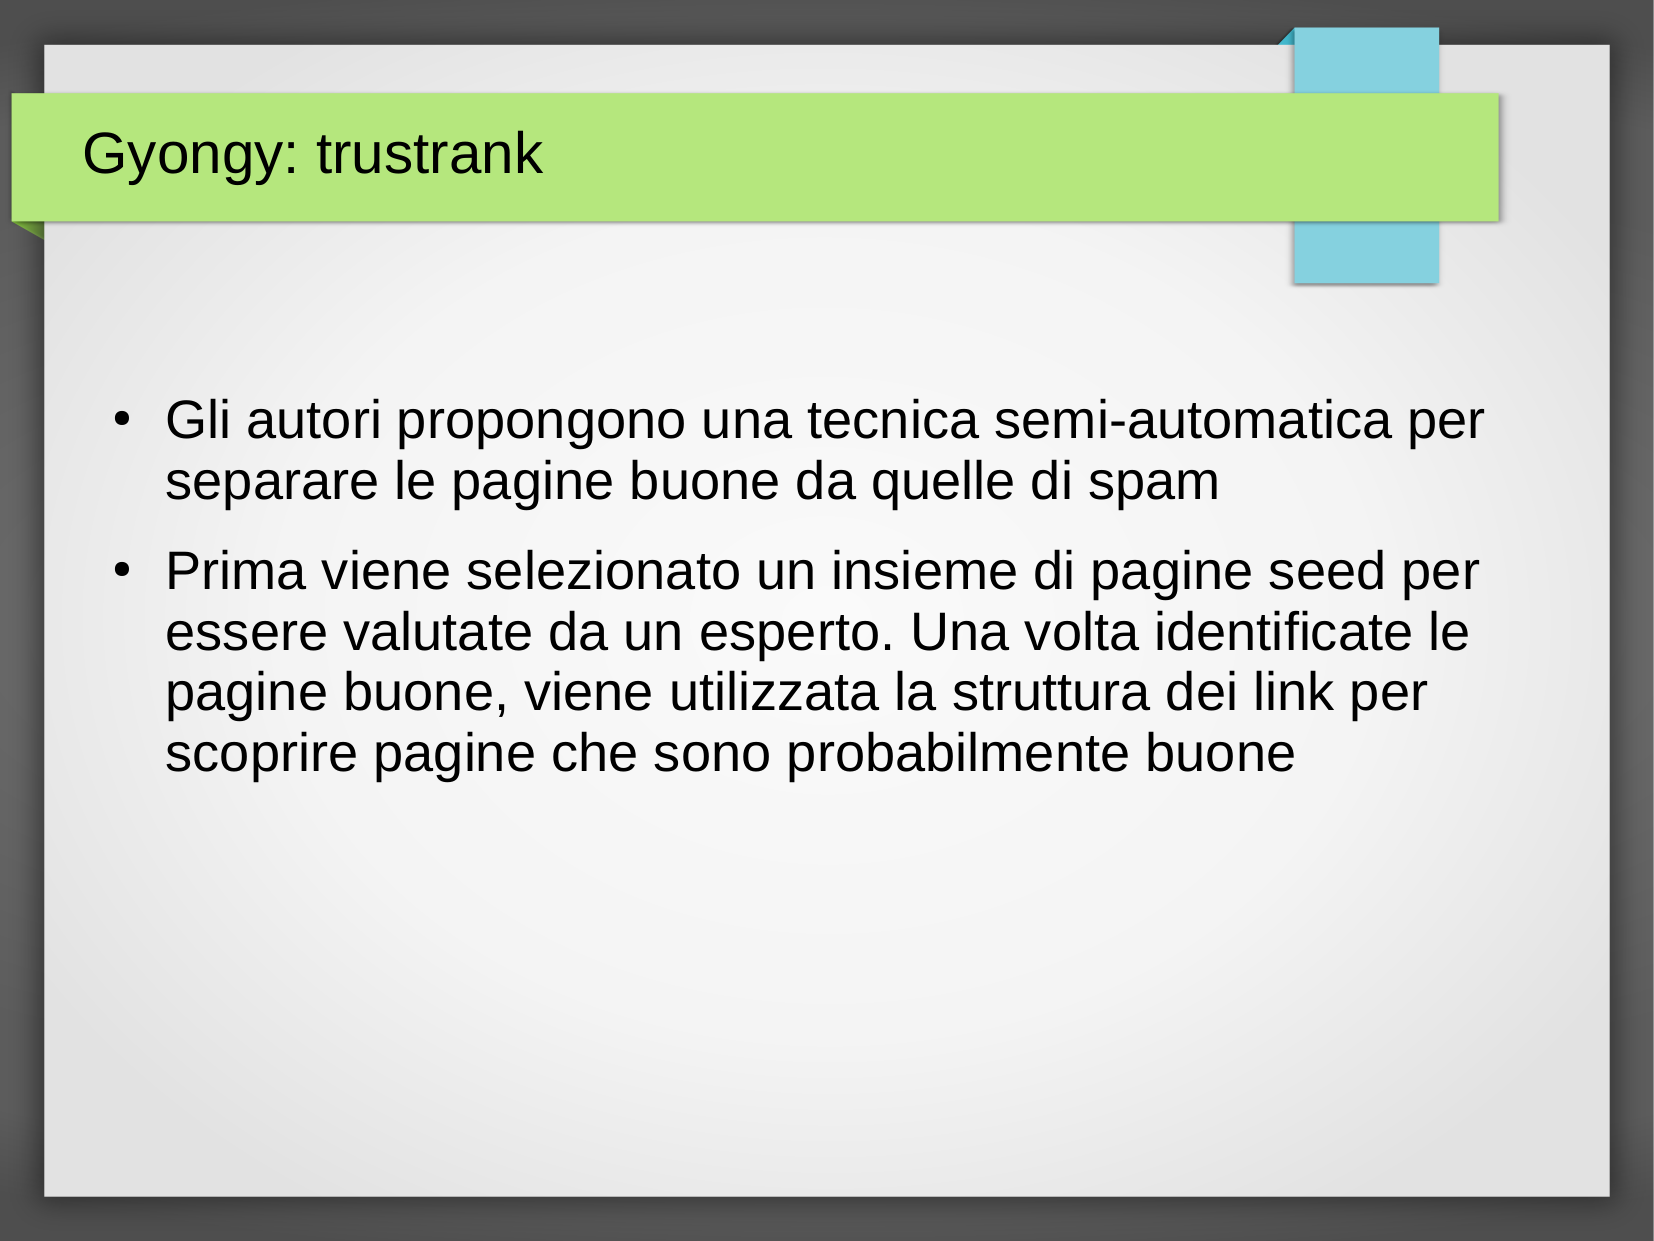

# Gyongy: trustrank
Gli autori propongono una tecnica semi-automatica per separare le pagine buone da quelle di spam
Prima viene selezionato un insieme di pagine seed per essere valutate da un esperto. Una volta identificate le pagine buone, viene utilizzata la struttura dei link per scoprire pagine che sono probabilmente buone